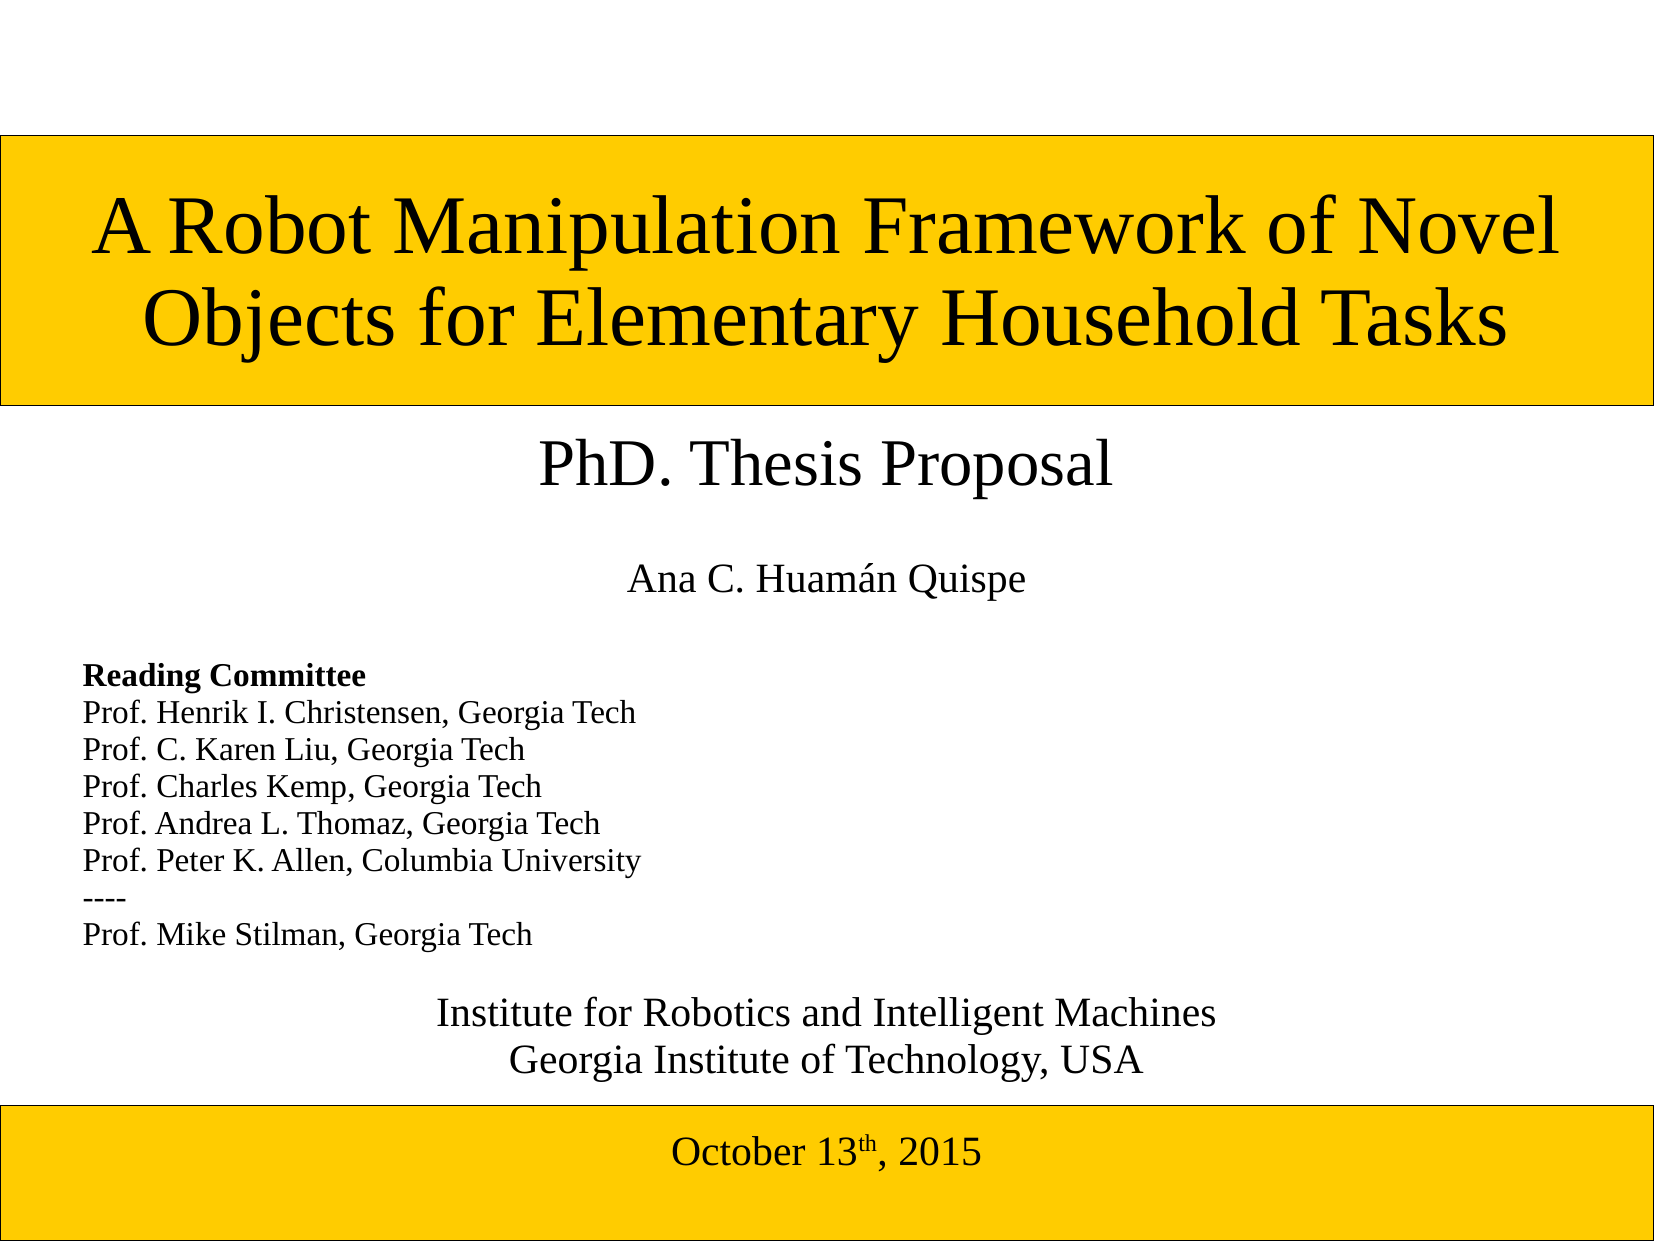

# A Robot Manipulation Framework of Novel Objects for Elementary Household Tasks
PhD. Thesis Proposal
Ana C. Huamán Quispe
Reading Committee
Prof. Henrik I. Christensen, Georgia Tech
Prof. C. Karen Liu, Georgia Tech
Prof. Charles Kemp, Georgia Tech
Prof. Andrea L. Thomaz, Georgia Tech
Prof. Peter K. Allen, Columbia University
----
Prof. Mike Stilman, Georgia Tech
Institute for Robotics and Intelligent Machines
Georgia Institute of Technology, USA
October 13th, 2015